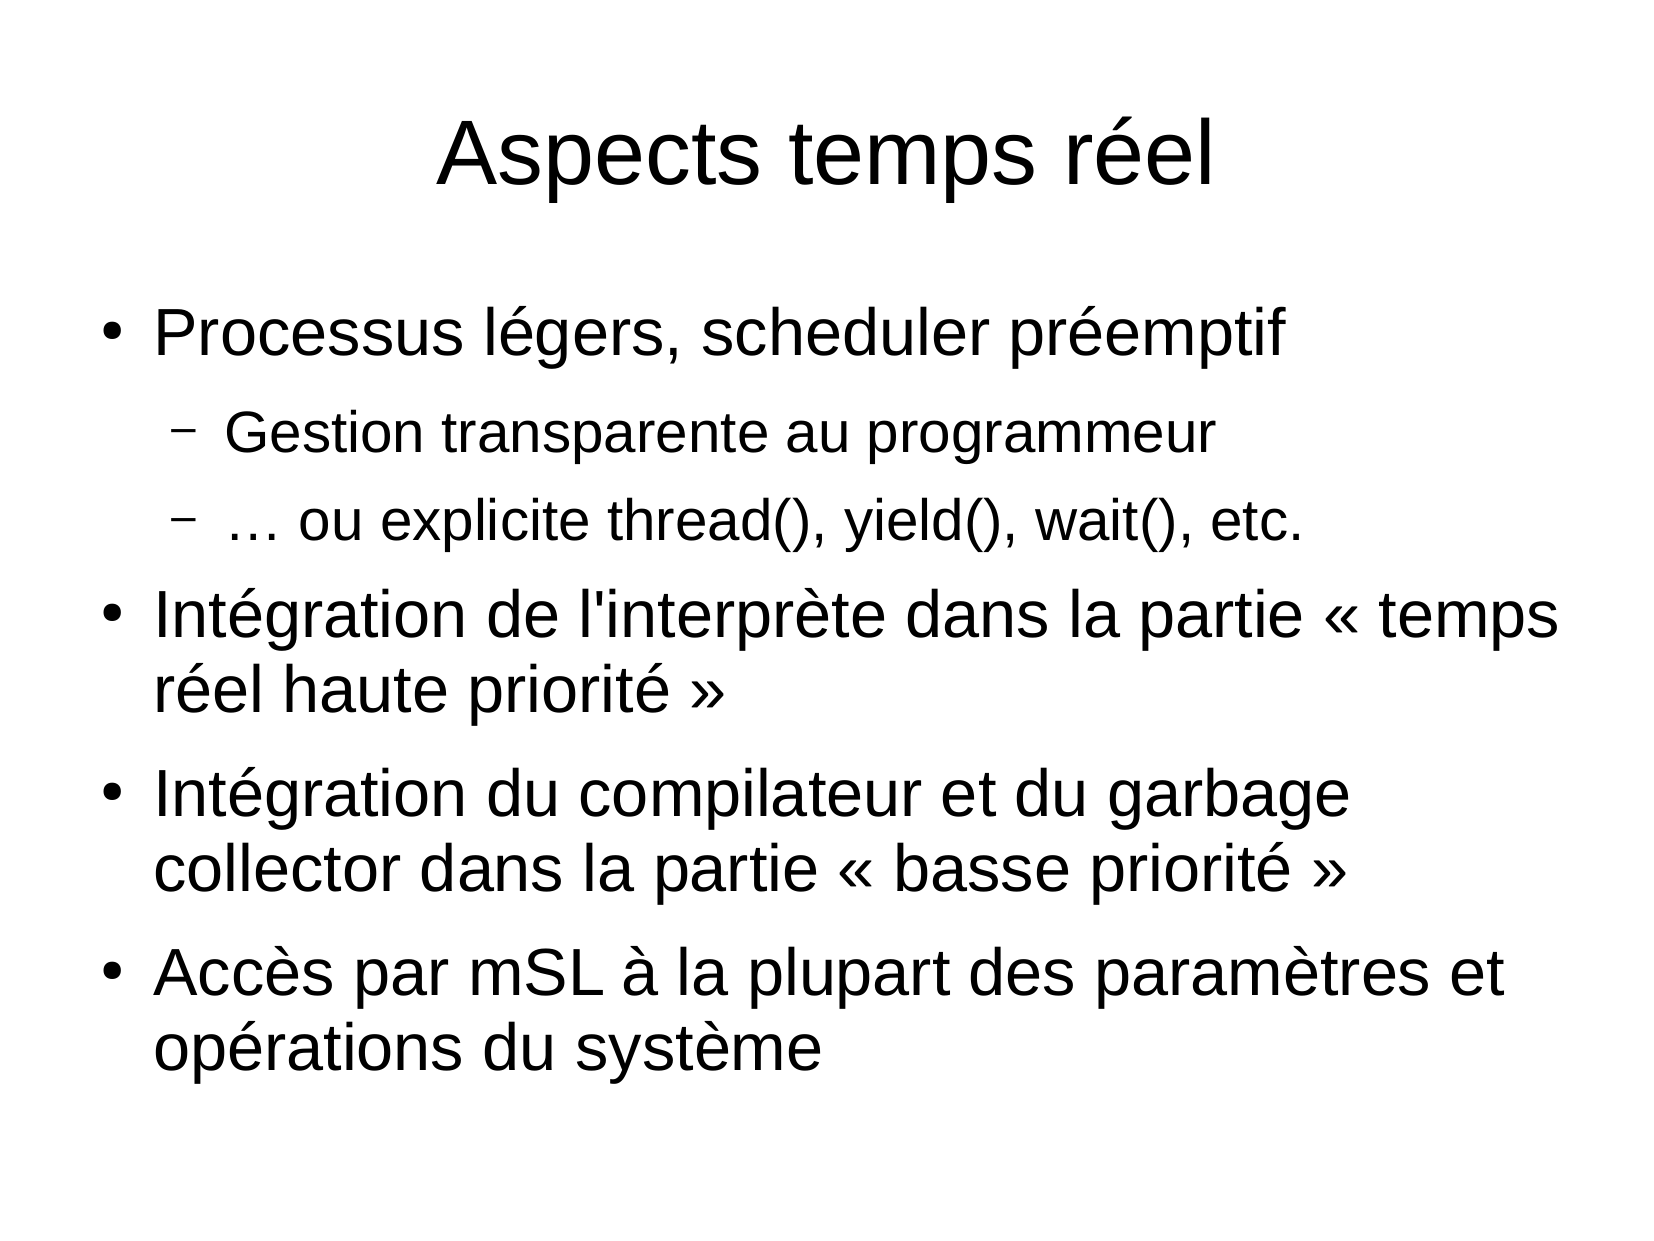

# Aspects temps réel
Processus légers, scheduler préemptif
Gestion transparente au programmeur
… ou explicite thread(), yield(), wait(), etc.
Intégration de l'interprète dans la partie « temps réel haute priorité »
Intégration du compilateur et du garbage collector dans la partie « basse priorité »
Accès par mSL à la plupart des paramètres et opérations du système